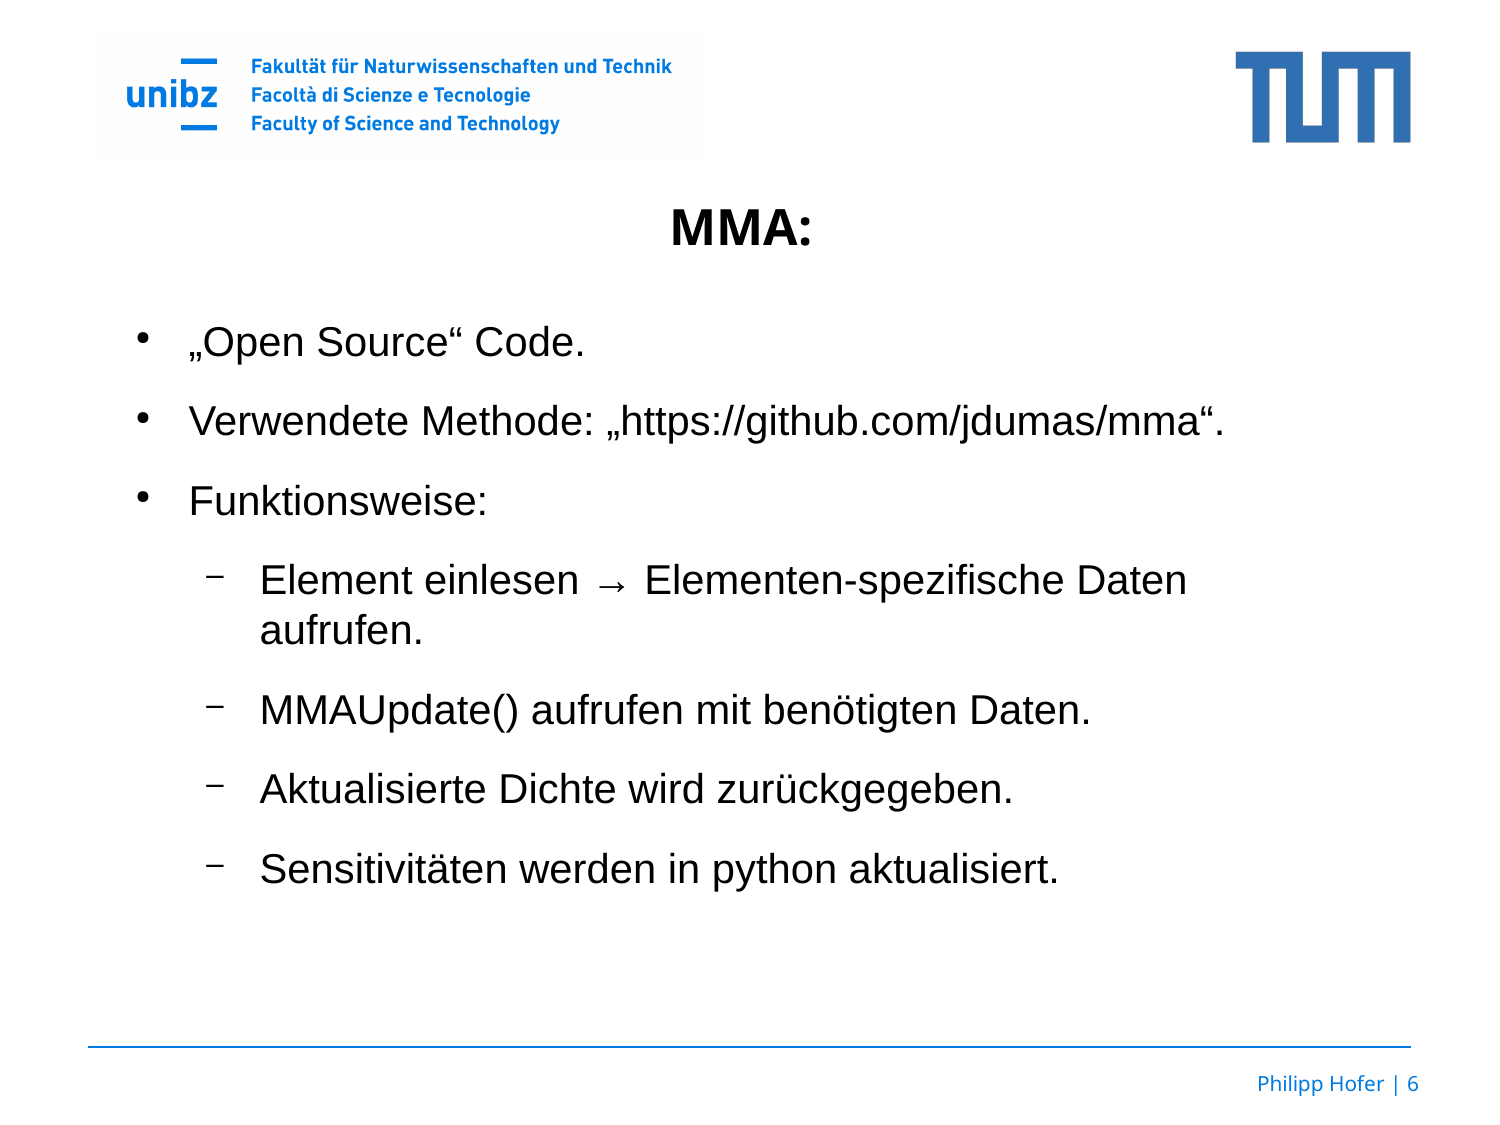

MMA:
„Open Source“ Code.
Verwendete Methode: „https://github.com/jdumas/mma“.
Funktionsweise:
Element einlesen → Elementen-spezifische Daten aufrufen.
MMAUpdate() aufrufen mit benötigten Daten.
Aktualisierte Dichte wird zurückgegeben.
Sensitivitäten werden in python aktualisiert.